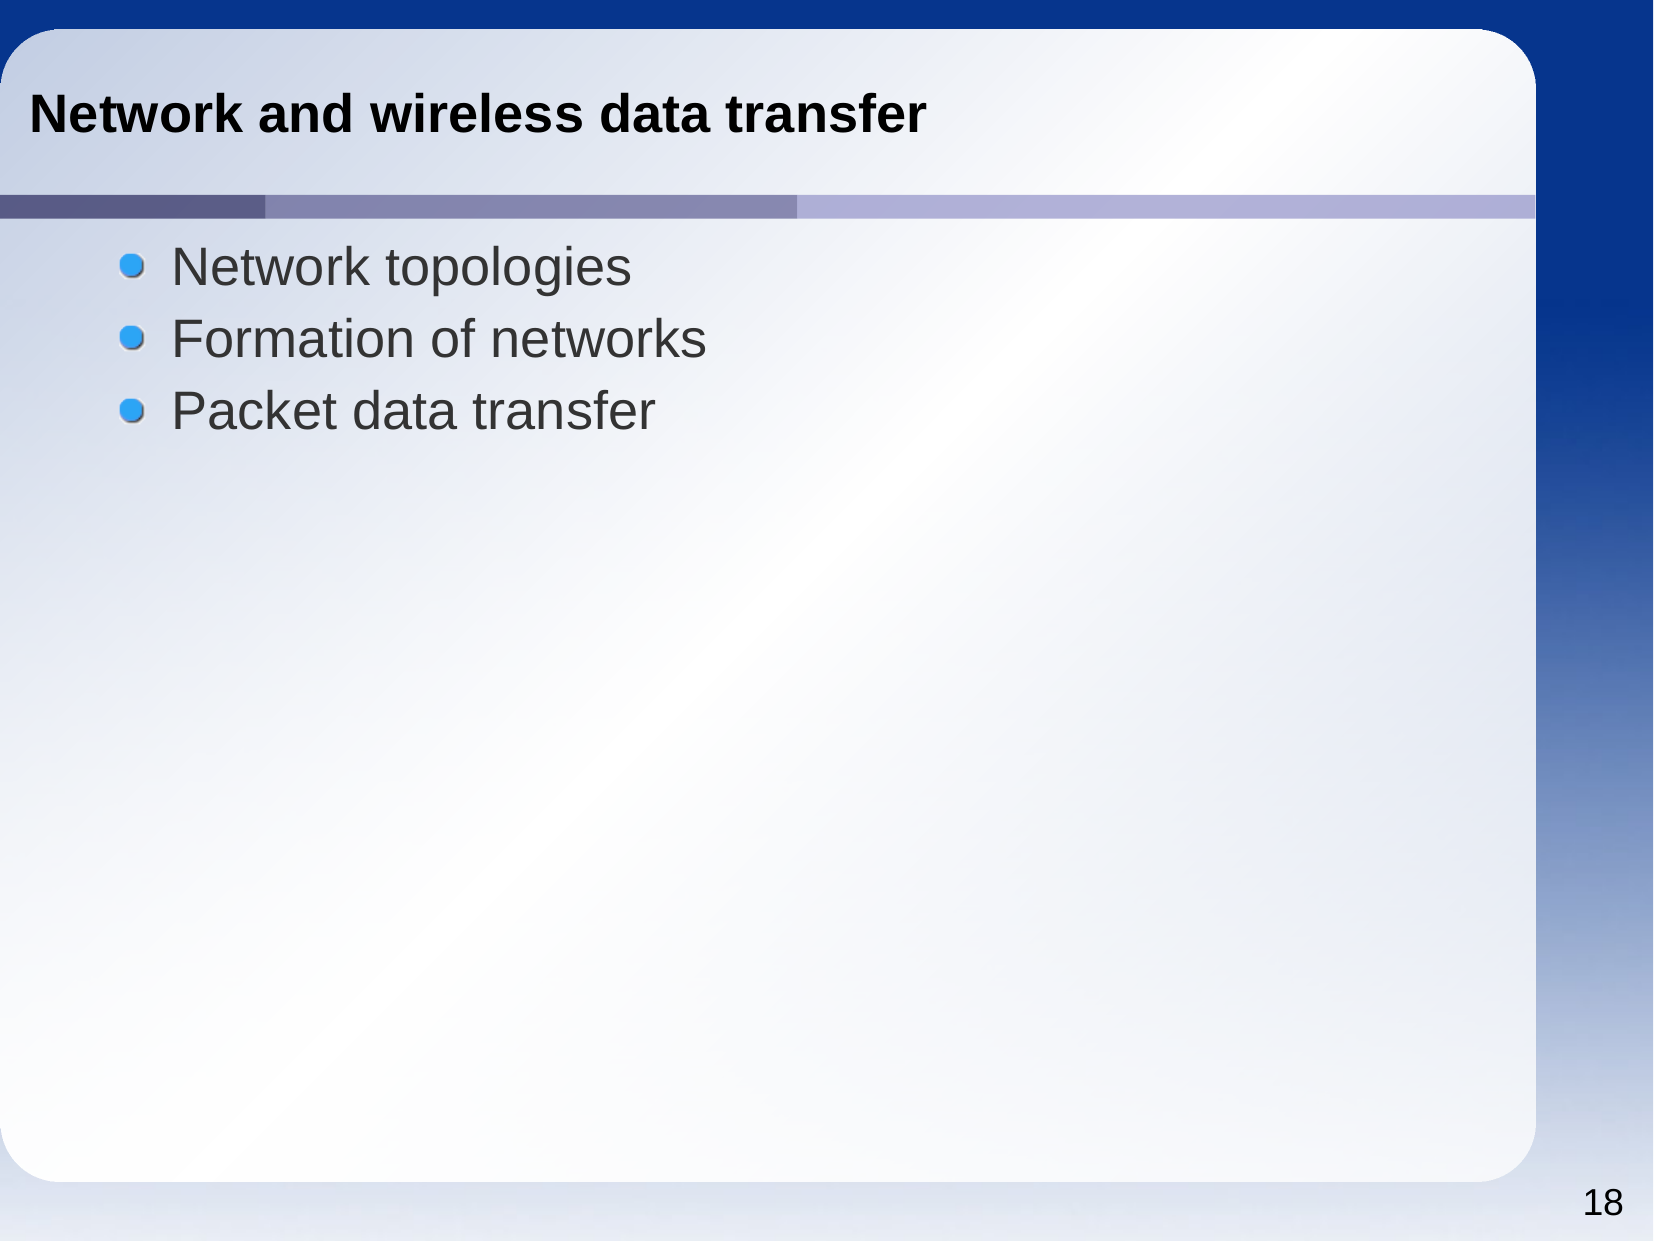

# Network and wireless data transfer
Network topologies
Formation of networks
Packet data transfer
18